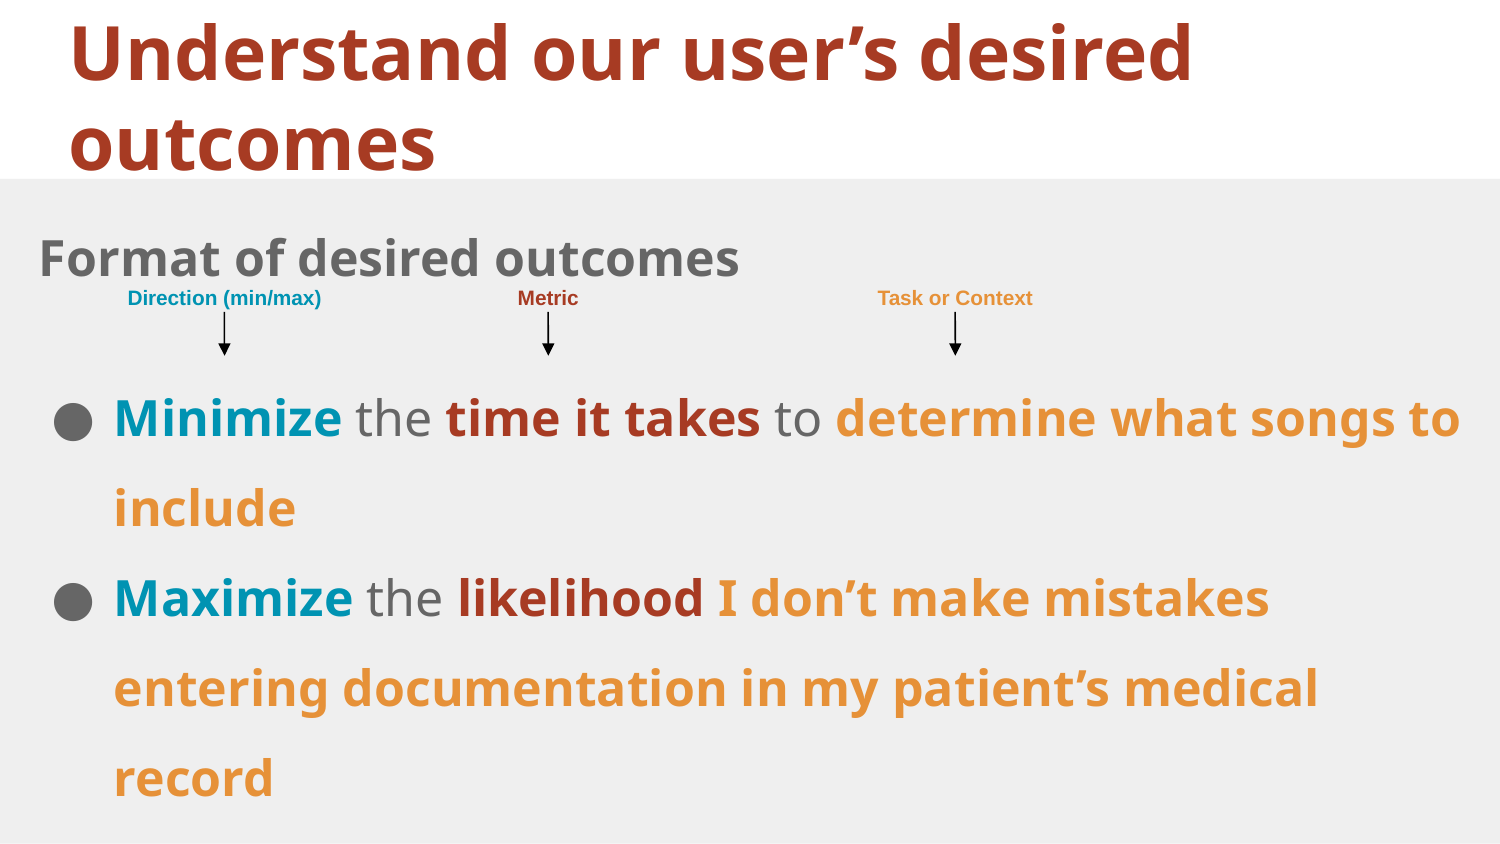

Understand our user’s desired outcomes
Format of desired outcomes
Minimize the time it takes to determine what songs to include
Maximize the likelihood I don’t make mistakes entering documentation in my patient’s medical record
Minimize the time it takes to find the information I need
Direction (min/max)
Metric
Task or Context